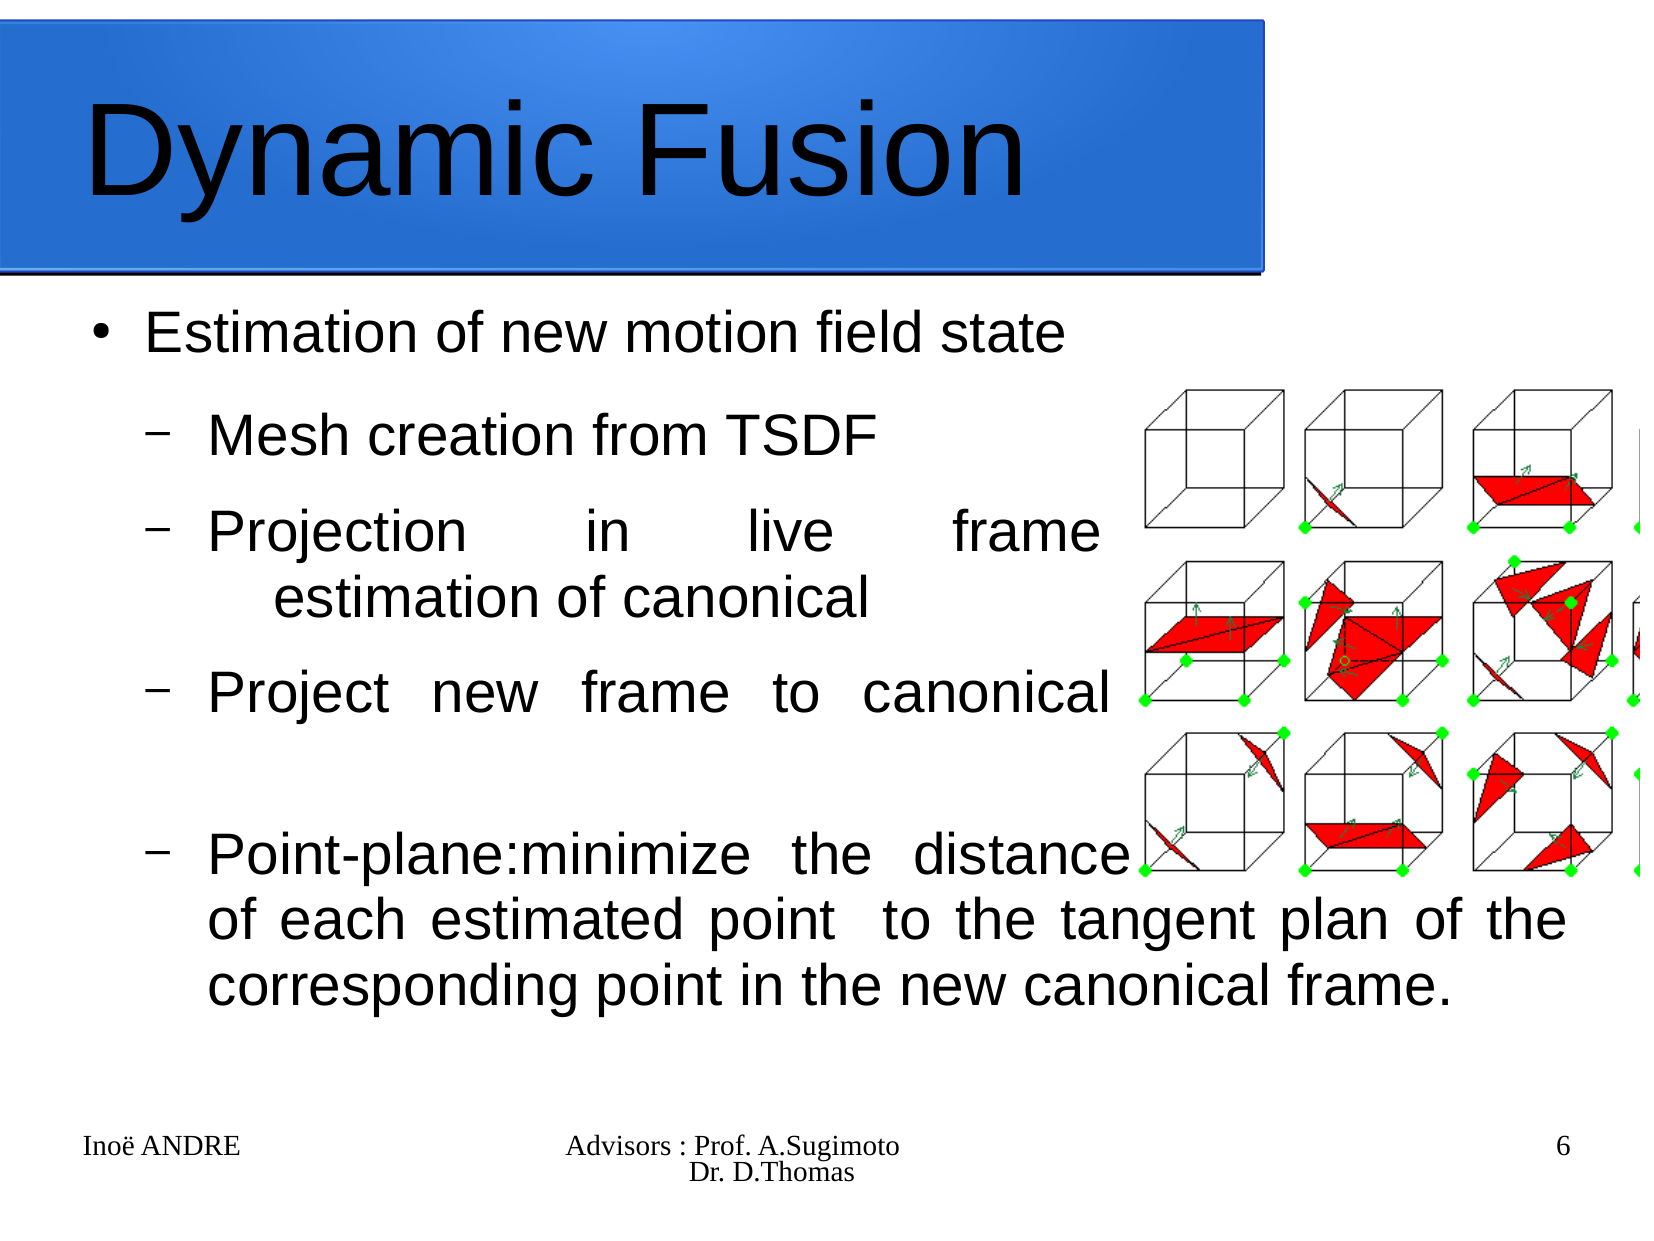

# Dynamic Fusion
Estimation of new motion field state
Mesh creation from TSDF
Projection in live frame
	estimation of canonical
Project new frame to canonical
Point-plane:minimize the distance
of each estimated point to the tangent plan of the corresponding point in the new canonical frame.
Inoë ANDRE
Advisors : Prof. A.Sugimoto Dr. D.Thomas
6